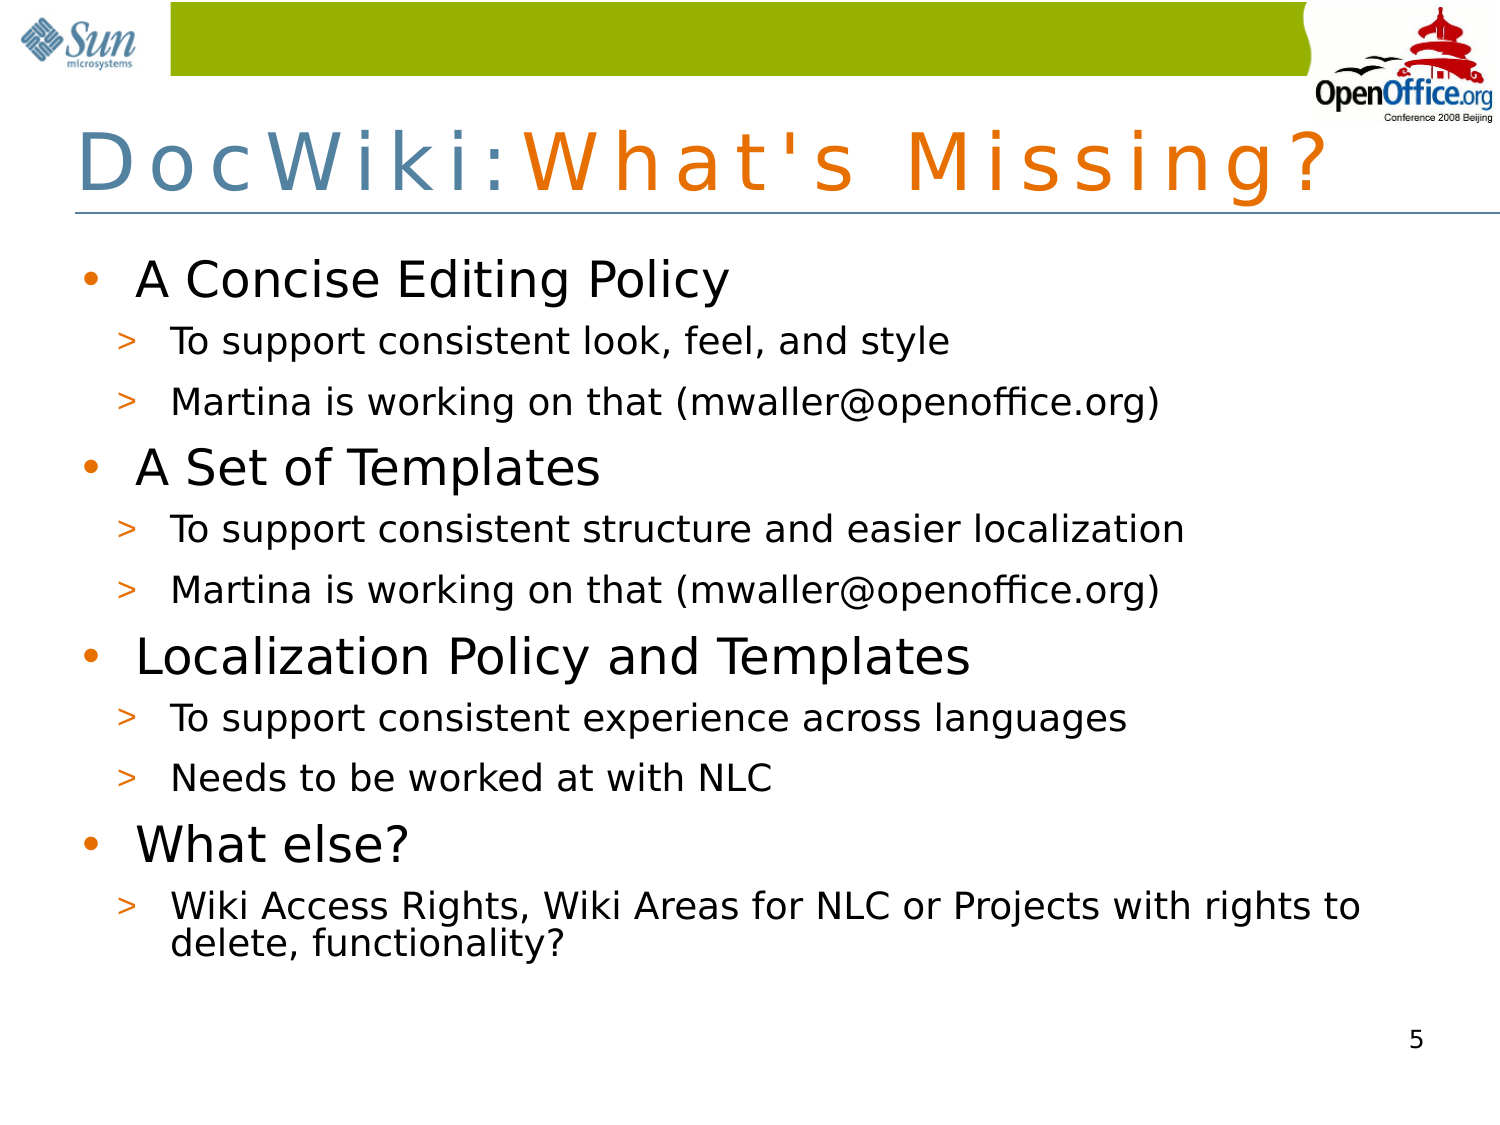

# DocWiki:What's Missing?
A Concise Editing Policy
To support consistent look, feel, and style
Martina is working on that (mwaller@openoffice.org)
A Set of Templates
To support consistent structure and easier localization
Martina is working on that (mwaller@openoffice.org)
Localization Policy and Templates
To support consistent experience across languages
Needs to be worked at with NLC
What else?
Wiki Access Rights, Wiki Areas for NLC or Projects with rights to delete, functionality?
5